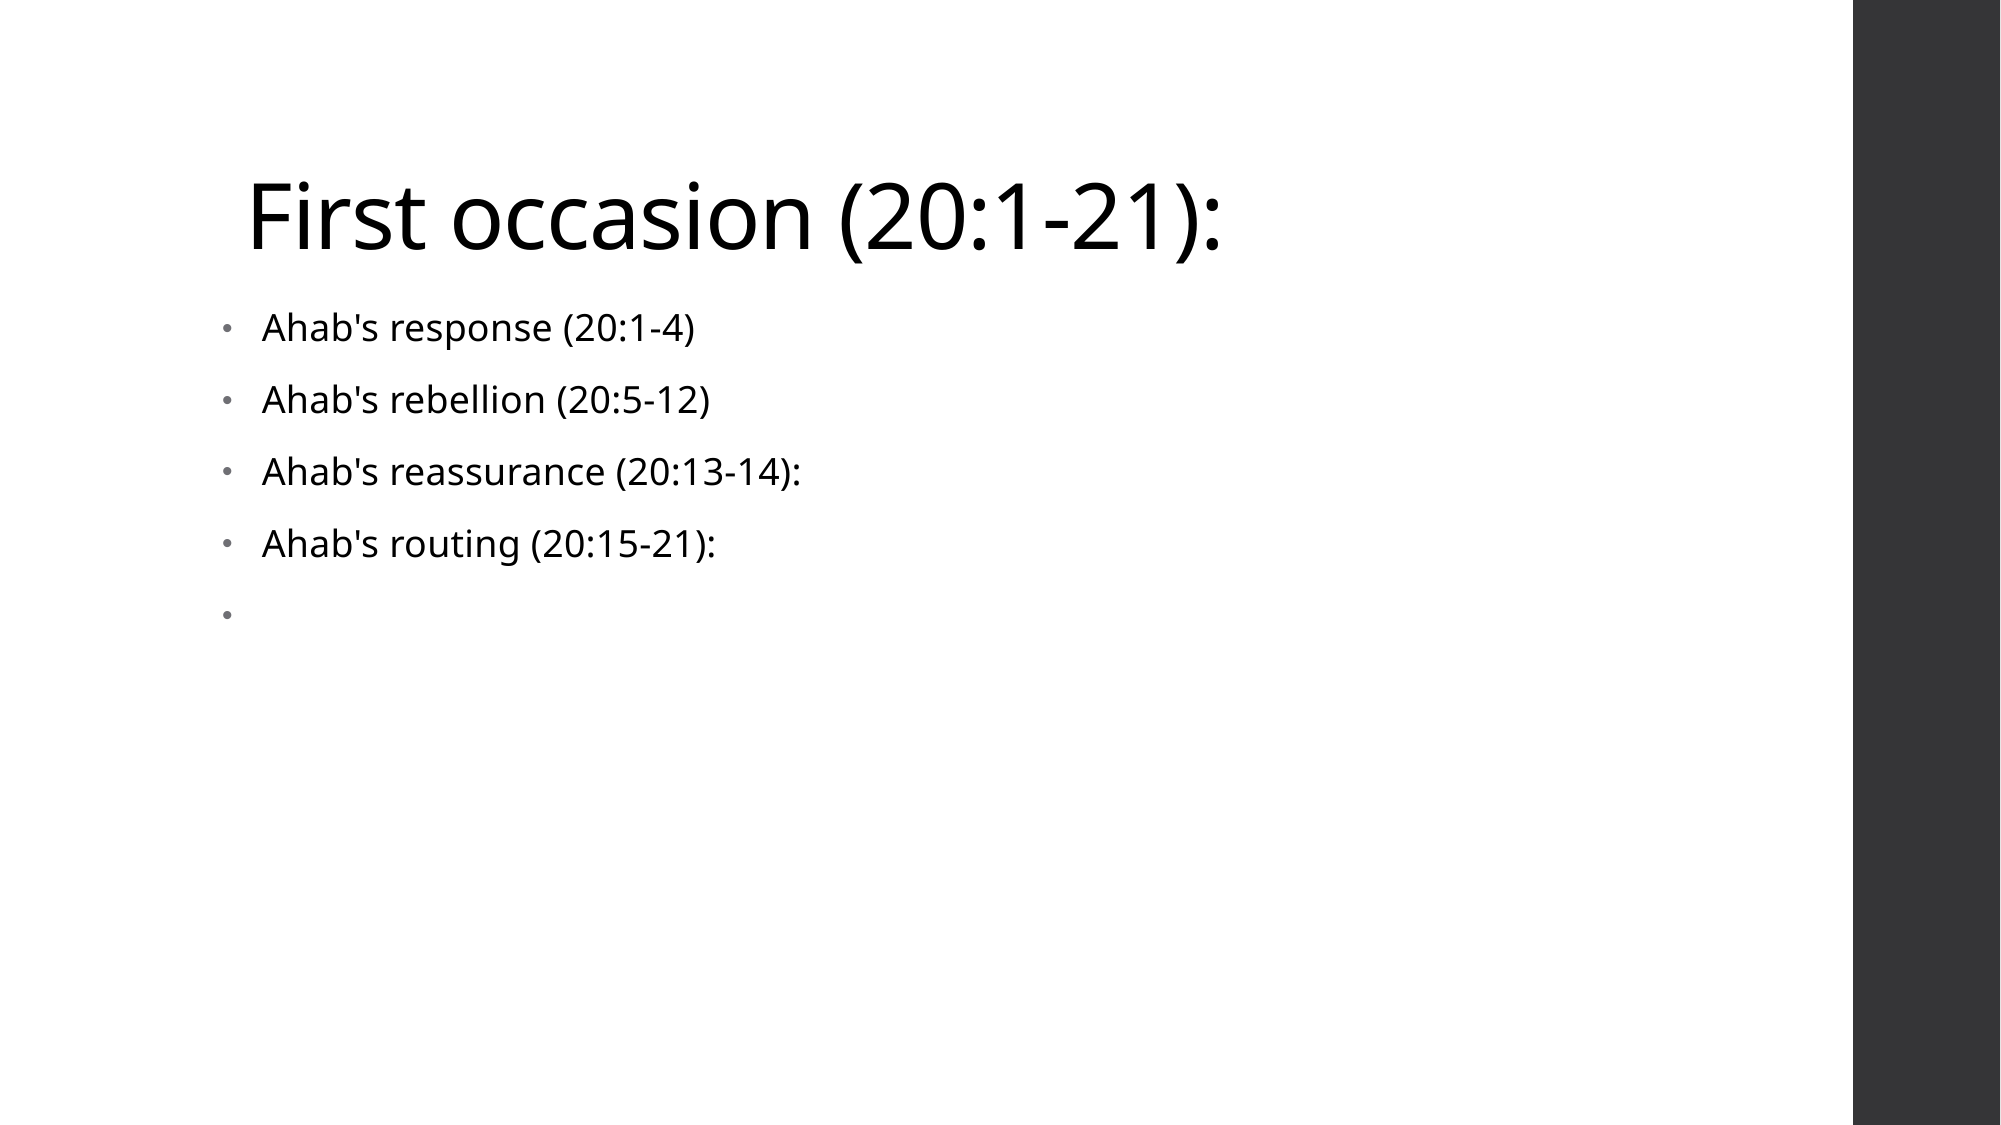

# First occasion (20:1-21):
 Ahab's response (20:1-4)
 Ahab's rebellion (20:5-12)
 Ahab's reassurance (20:13-14):
 Ahab's routing (20:15-21):